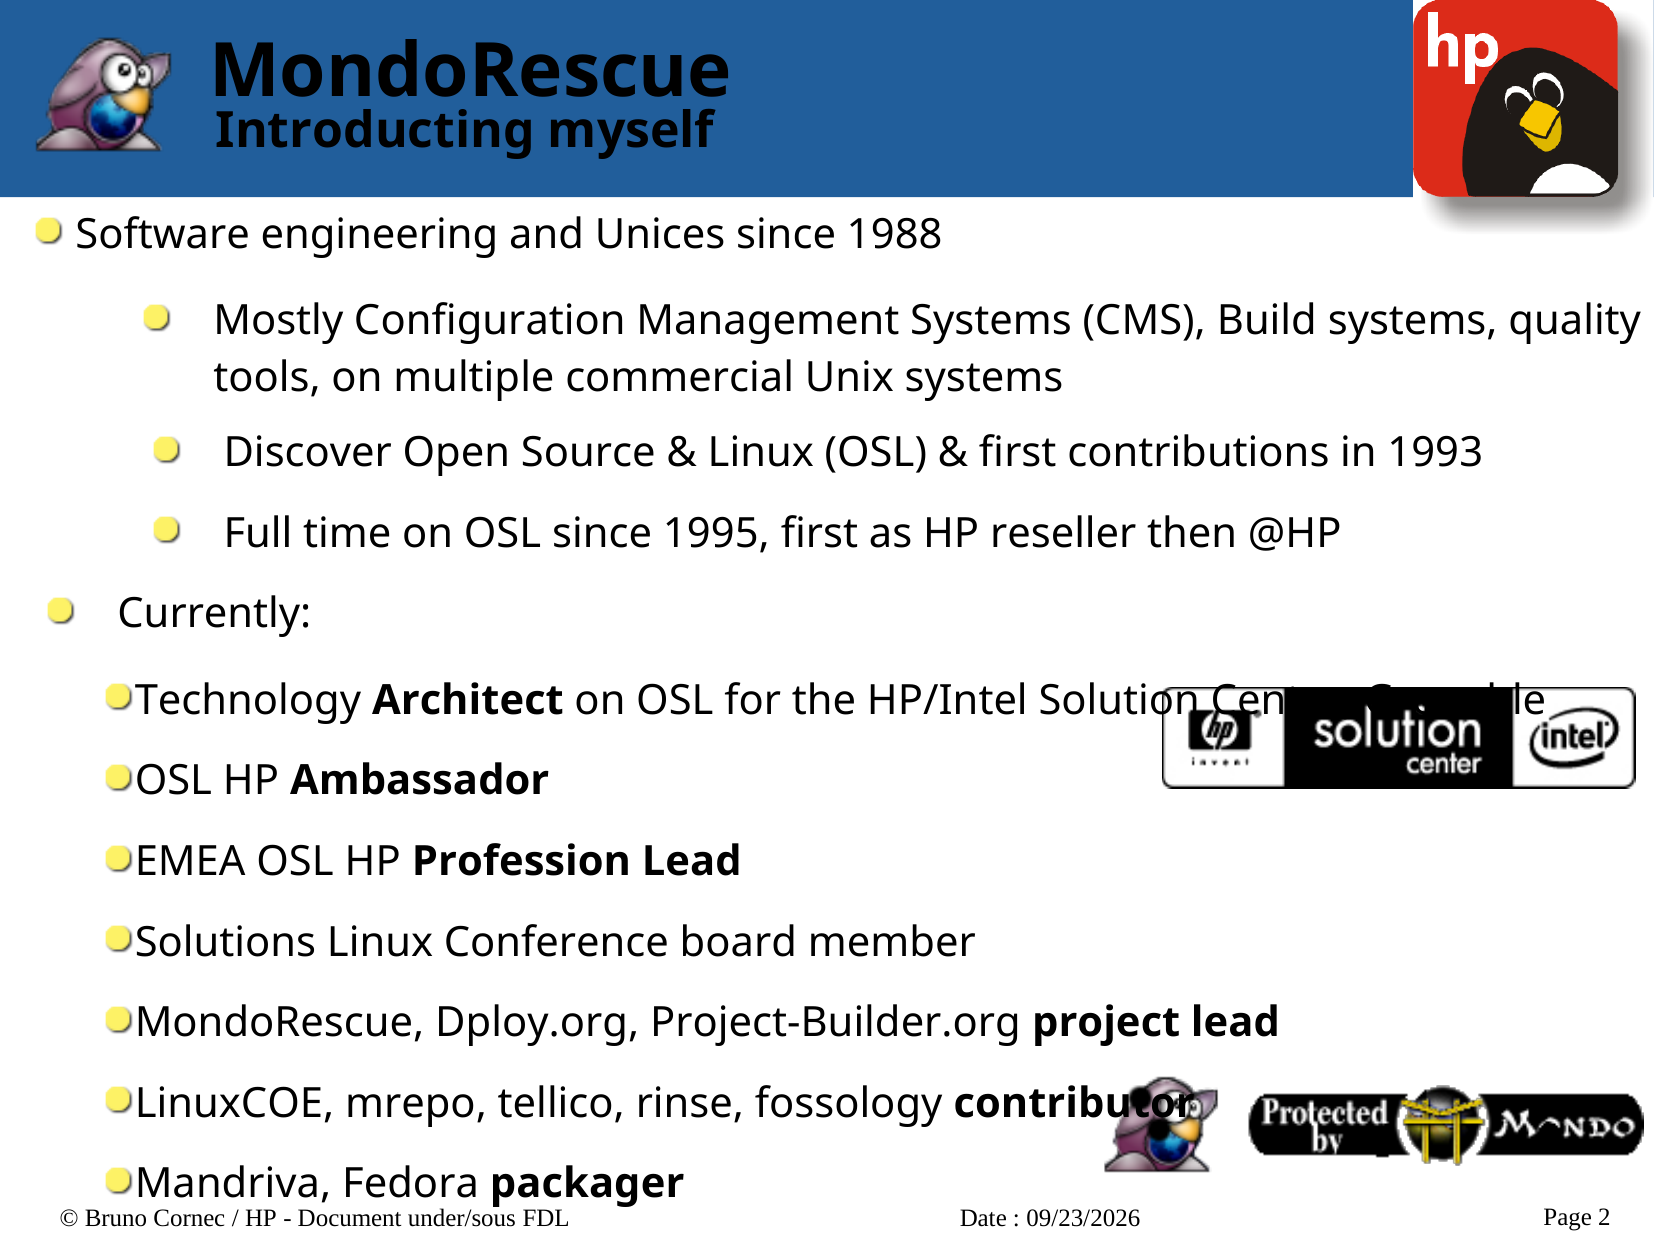

# Introducting myself
 Software engineering and Unices since 1988
Mostly Configuration Management Systems (CMS), Build systems, quality tools, on multiple commercial Unix systems
Discover Open Source & Linux (OSL) & first contributions in 1993
Full time on OSL since 1995, first as HP reseller then @HP
Currently:
Technology Architect on OSL for the HP/Intel Solution Center, Grenoble
OSL HP Ambassador
EMEA OSL HP Profession Lead
Solutions Linux Conference board member
MondoRescue, Dploy.org, Project-Builder.org project lead
LinuxCOE, mrepo, tellico, rinse, fossology contributor
Mandriva, Fedora packager